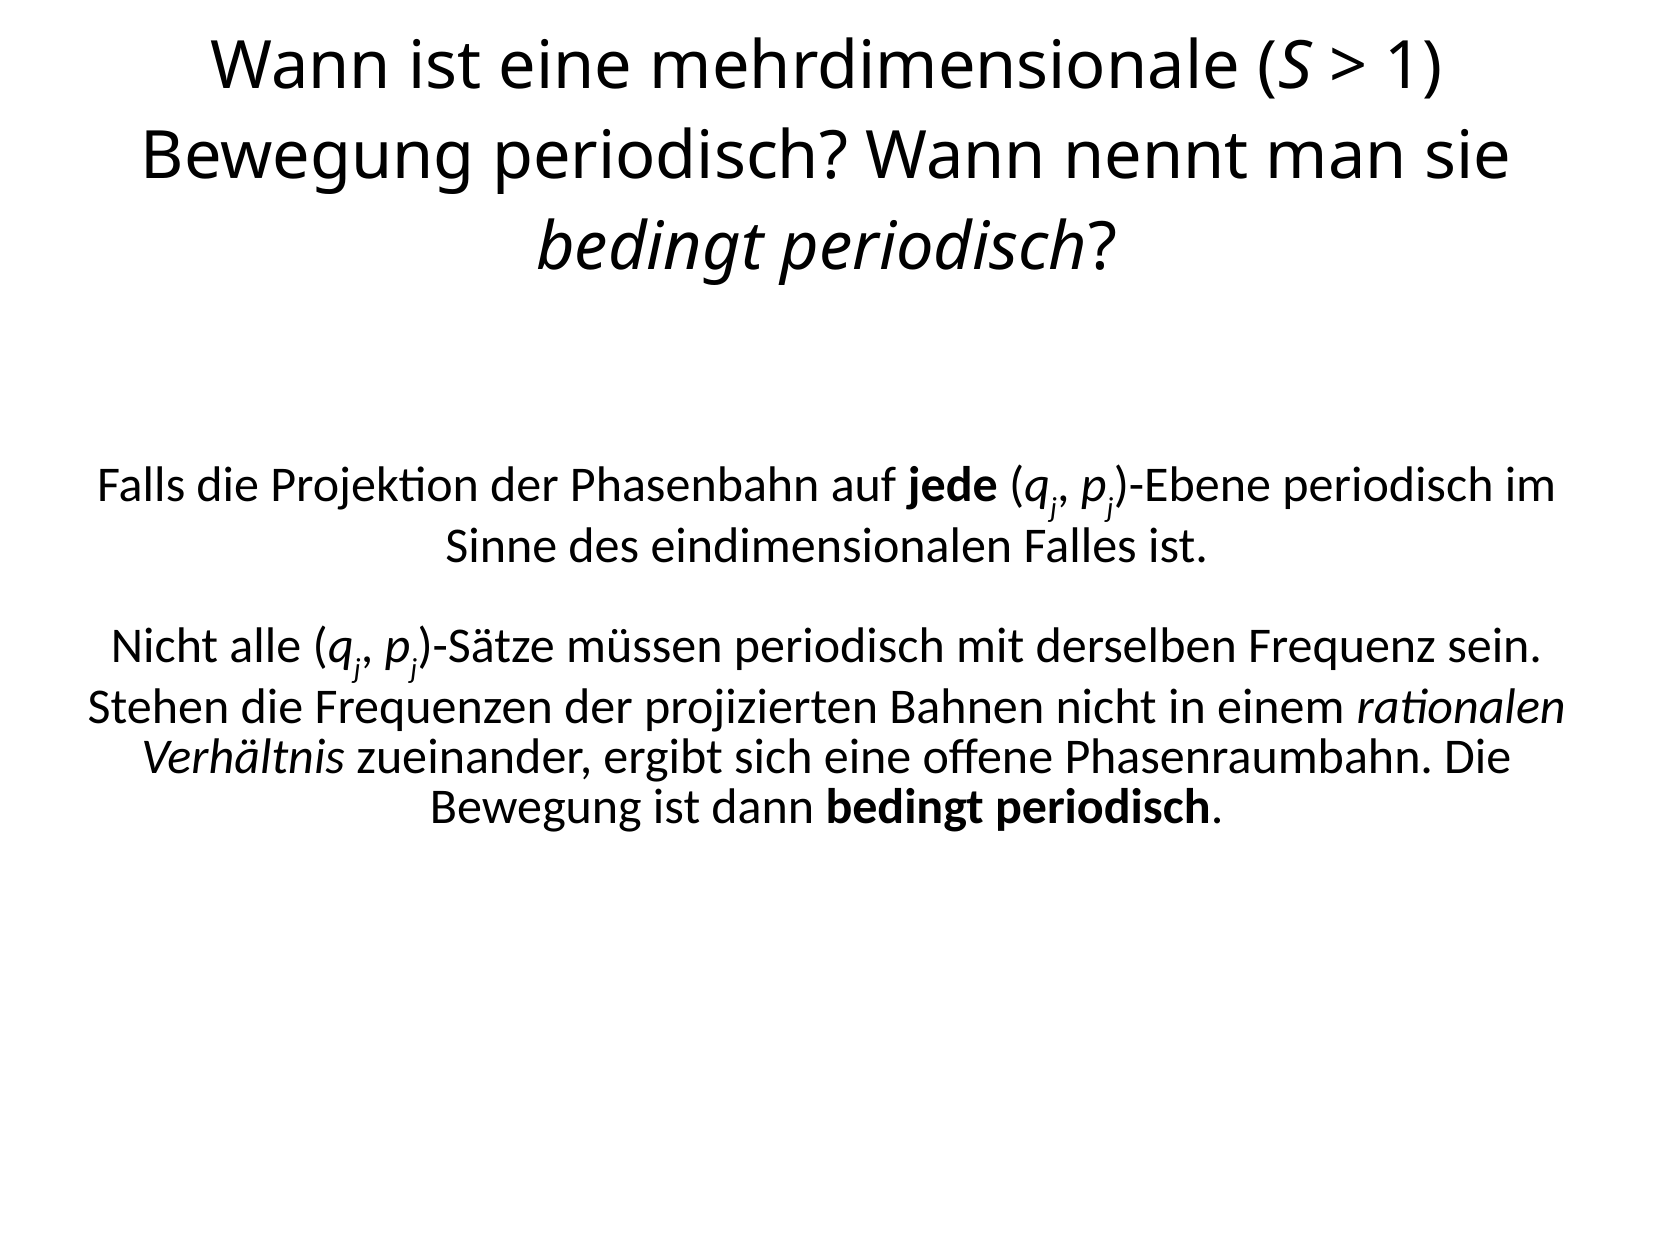

# Wann ist eine mehrdimensionale (S > 1) Bewegung periodisch? Wann nennt man sie bedingt periodisch?
Falls die Projektion der Phasenbahn auf jede (qj, pj)-Ebene periodisch im Sinne des eindimensionalen Falles ist.
Nicht alle (qj, pj)-Sätze müssen periodisch mit derselben Frequenz sein. Stehen die Frequenzen der projizierten Bahnen nicht in einem rationalen Verhältnis zueinander, ergibt sich eine offene Phasenraumbahn. Die Bewegung ist dann bedingt periodisch.